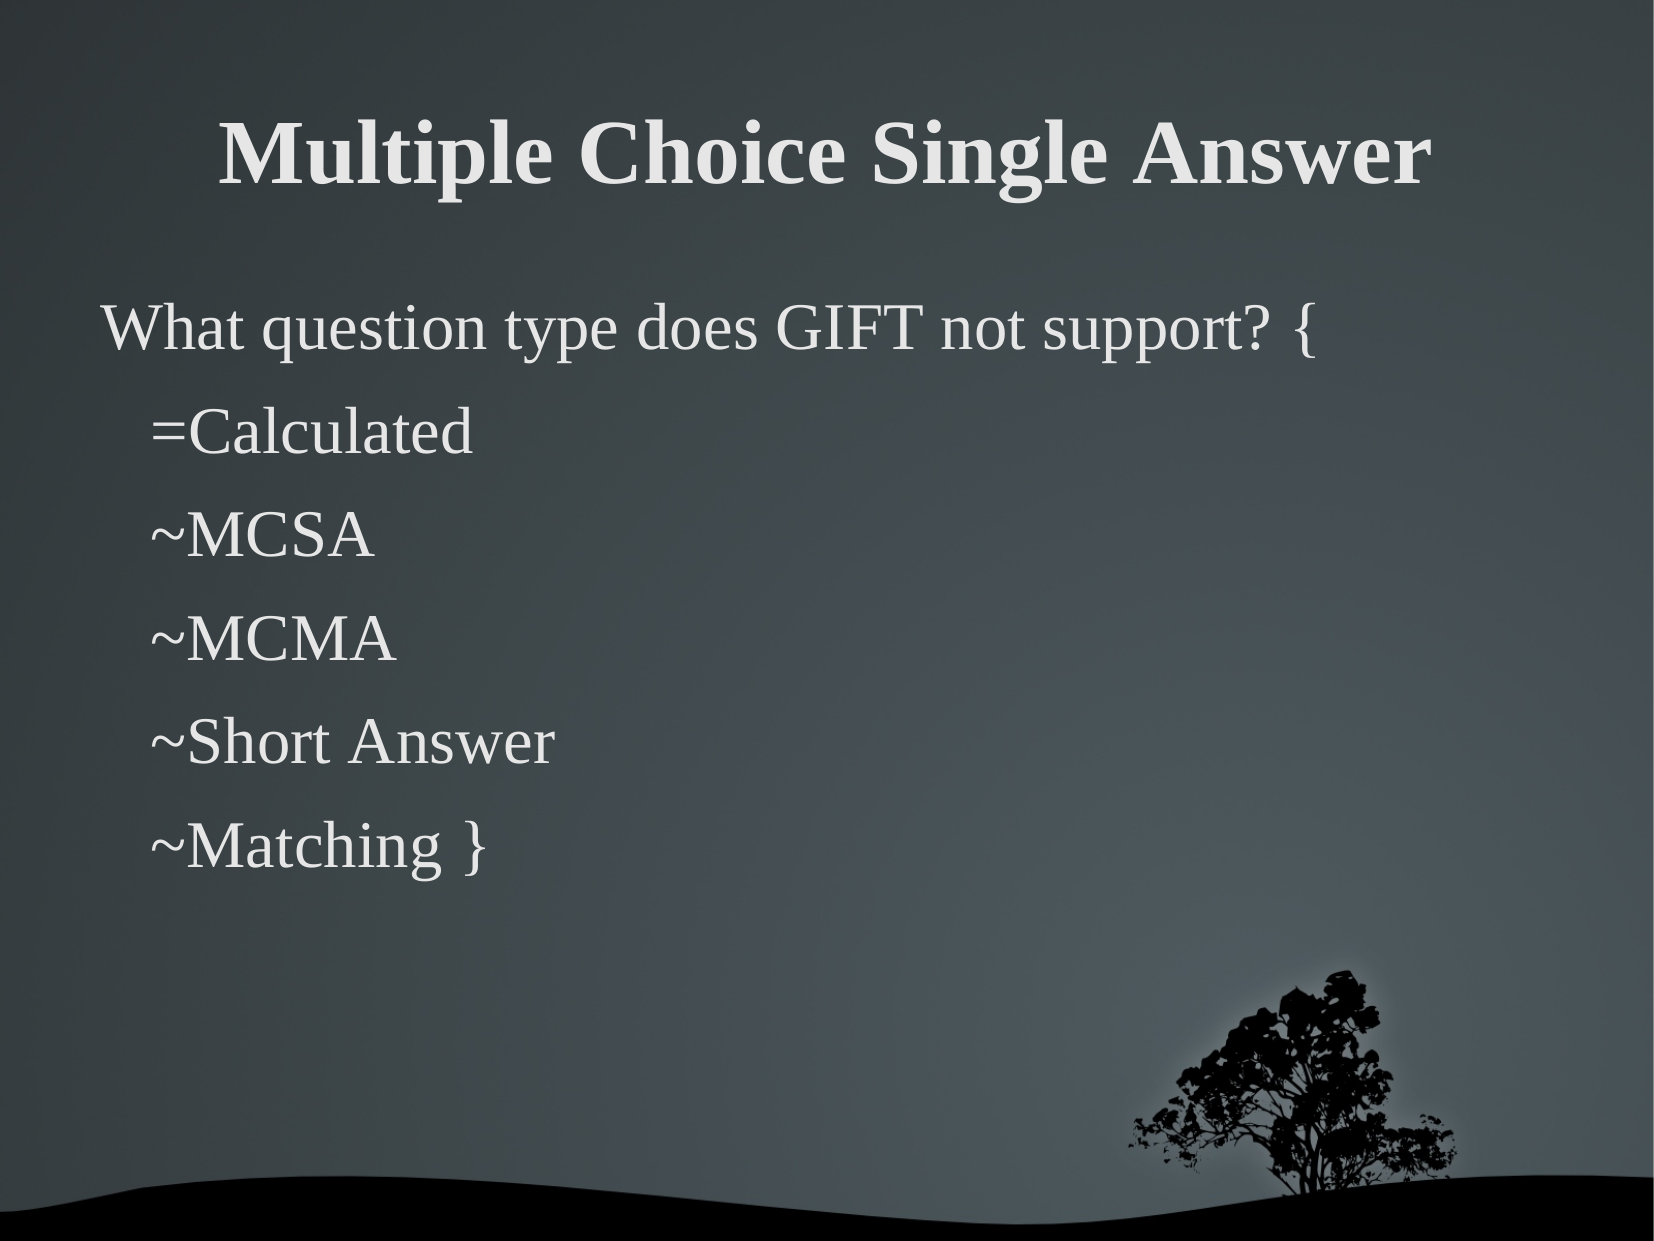

# Multiple Choice Single Answer
What question type does GIFT not support? {
 =Calculated
 ~MCSA
 ~MCMA
 ~Short Answer
 ~Matching }